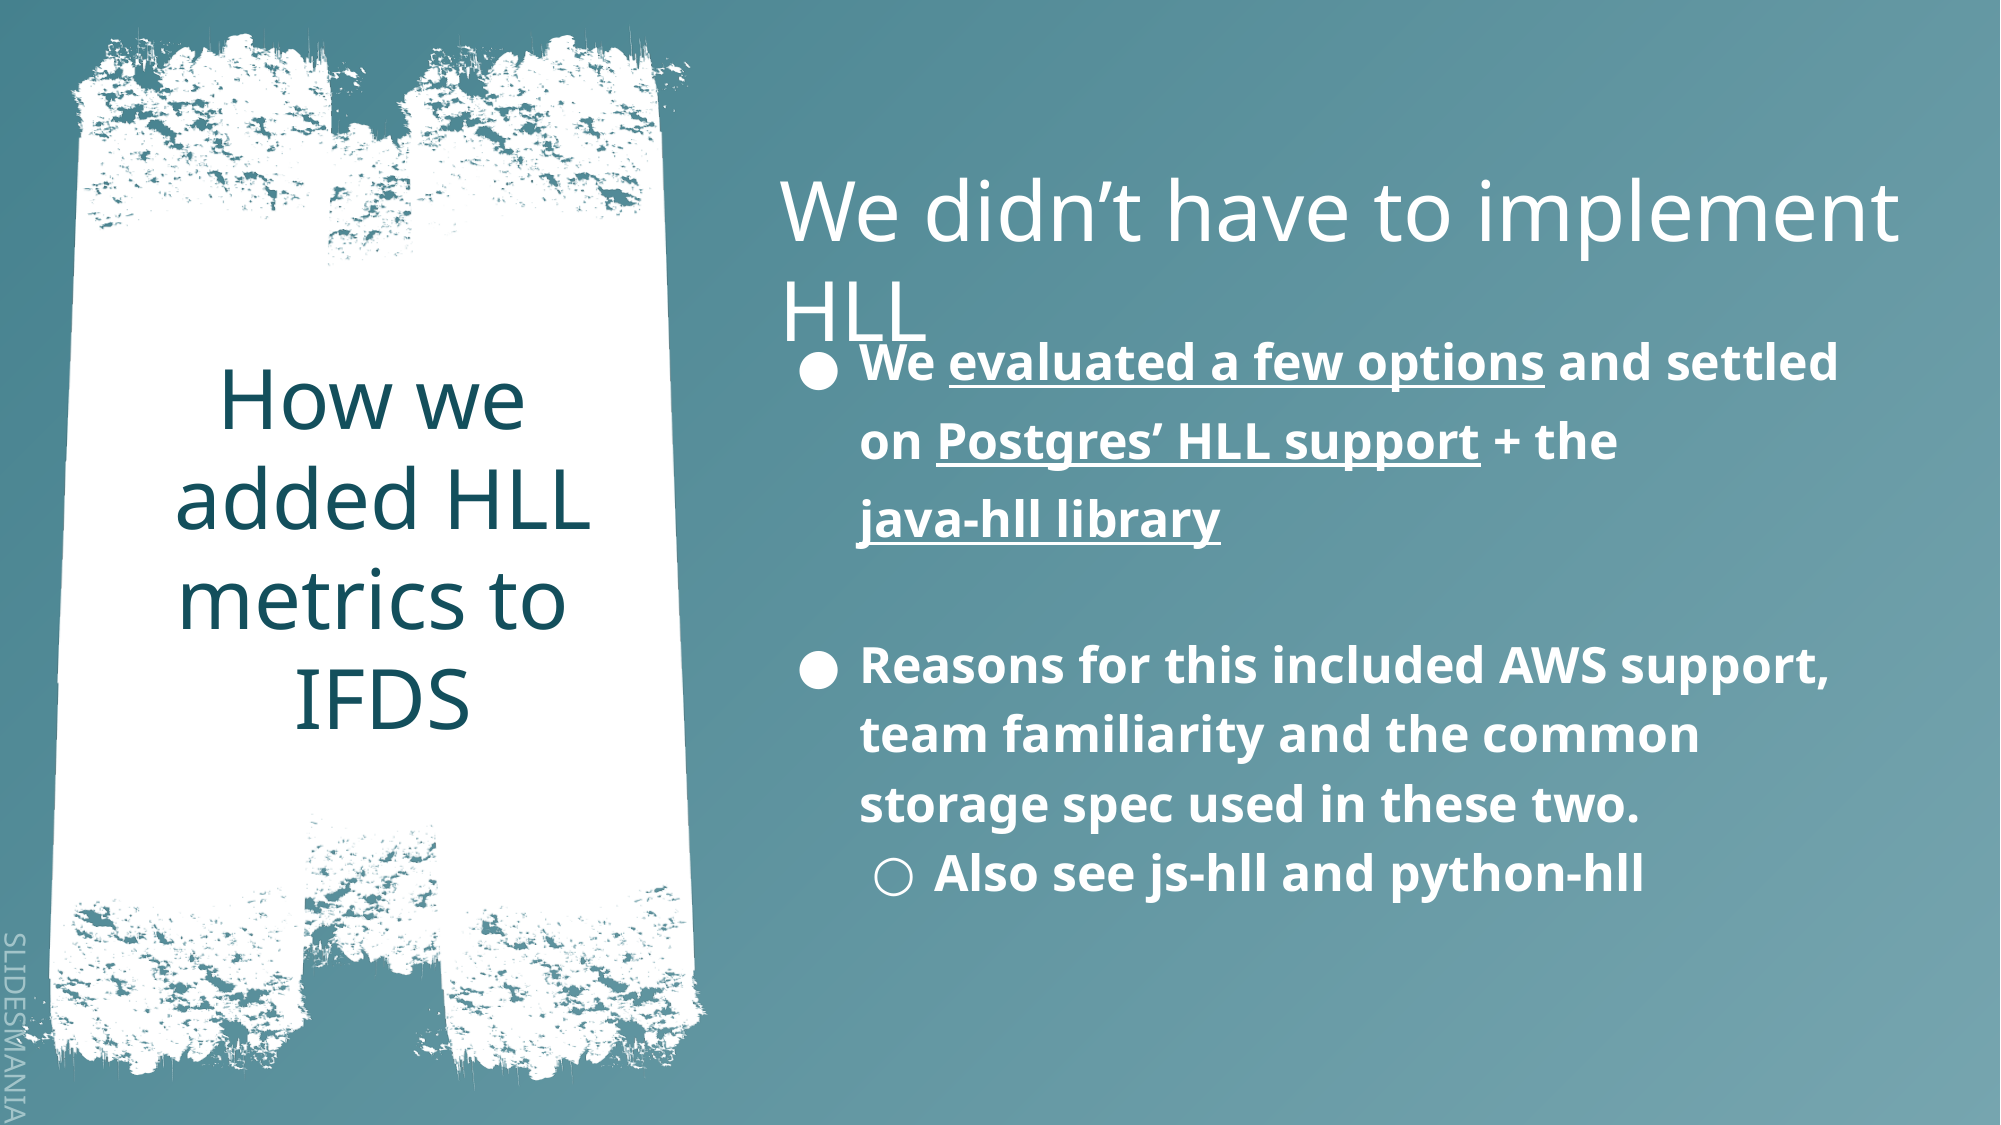

We didn’t have to implement HLL
How we
added HLL
metrics to
IFDS
# We evaluated a few options and settled on Postgres’ HLL support + the java-hll library
Reasons for this included AWS support, team familiarity and the common storage spec used in these two.
Also see js-hll and python-hll